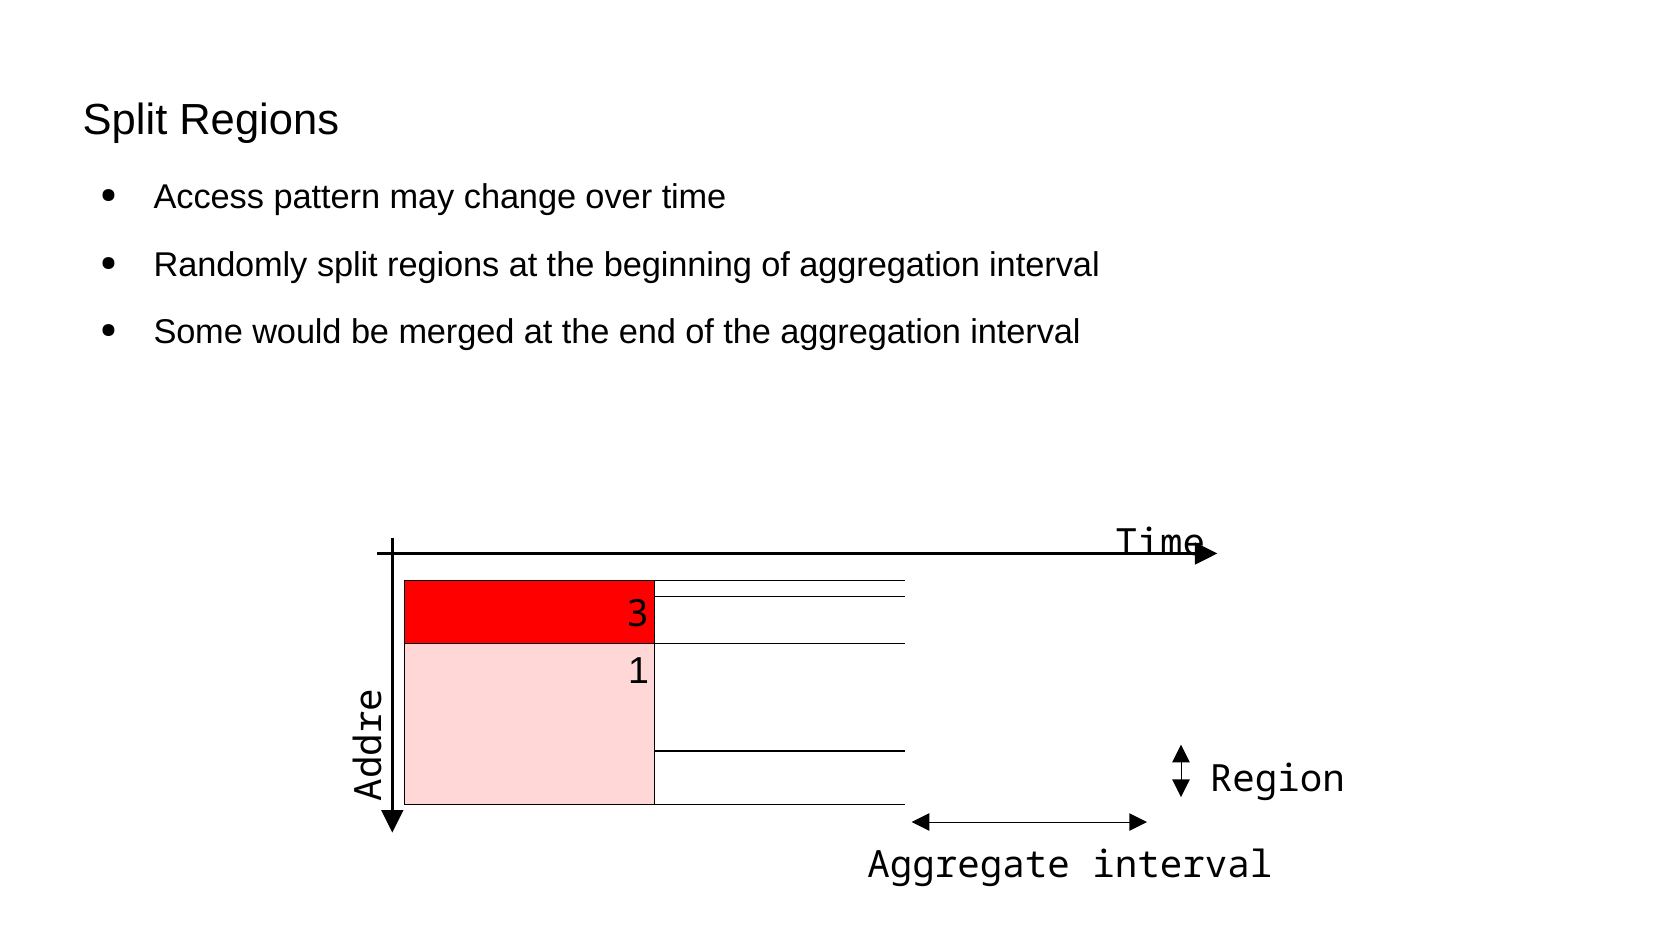

Split Regions
# Access pattern may change over time
Randomly split regions at the beginning of aggregation interval
Some would be merged at the end of the aggregation interval
Time
| 3 | |
| --- | --- |
| 1 | |
| | |
| | |
Address
Region
Aggregate interval